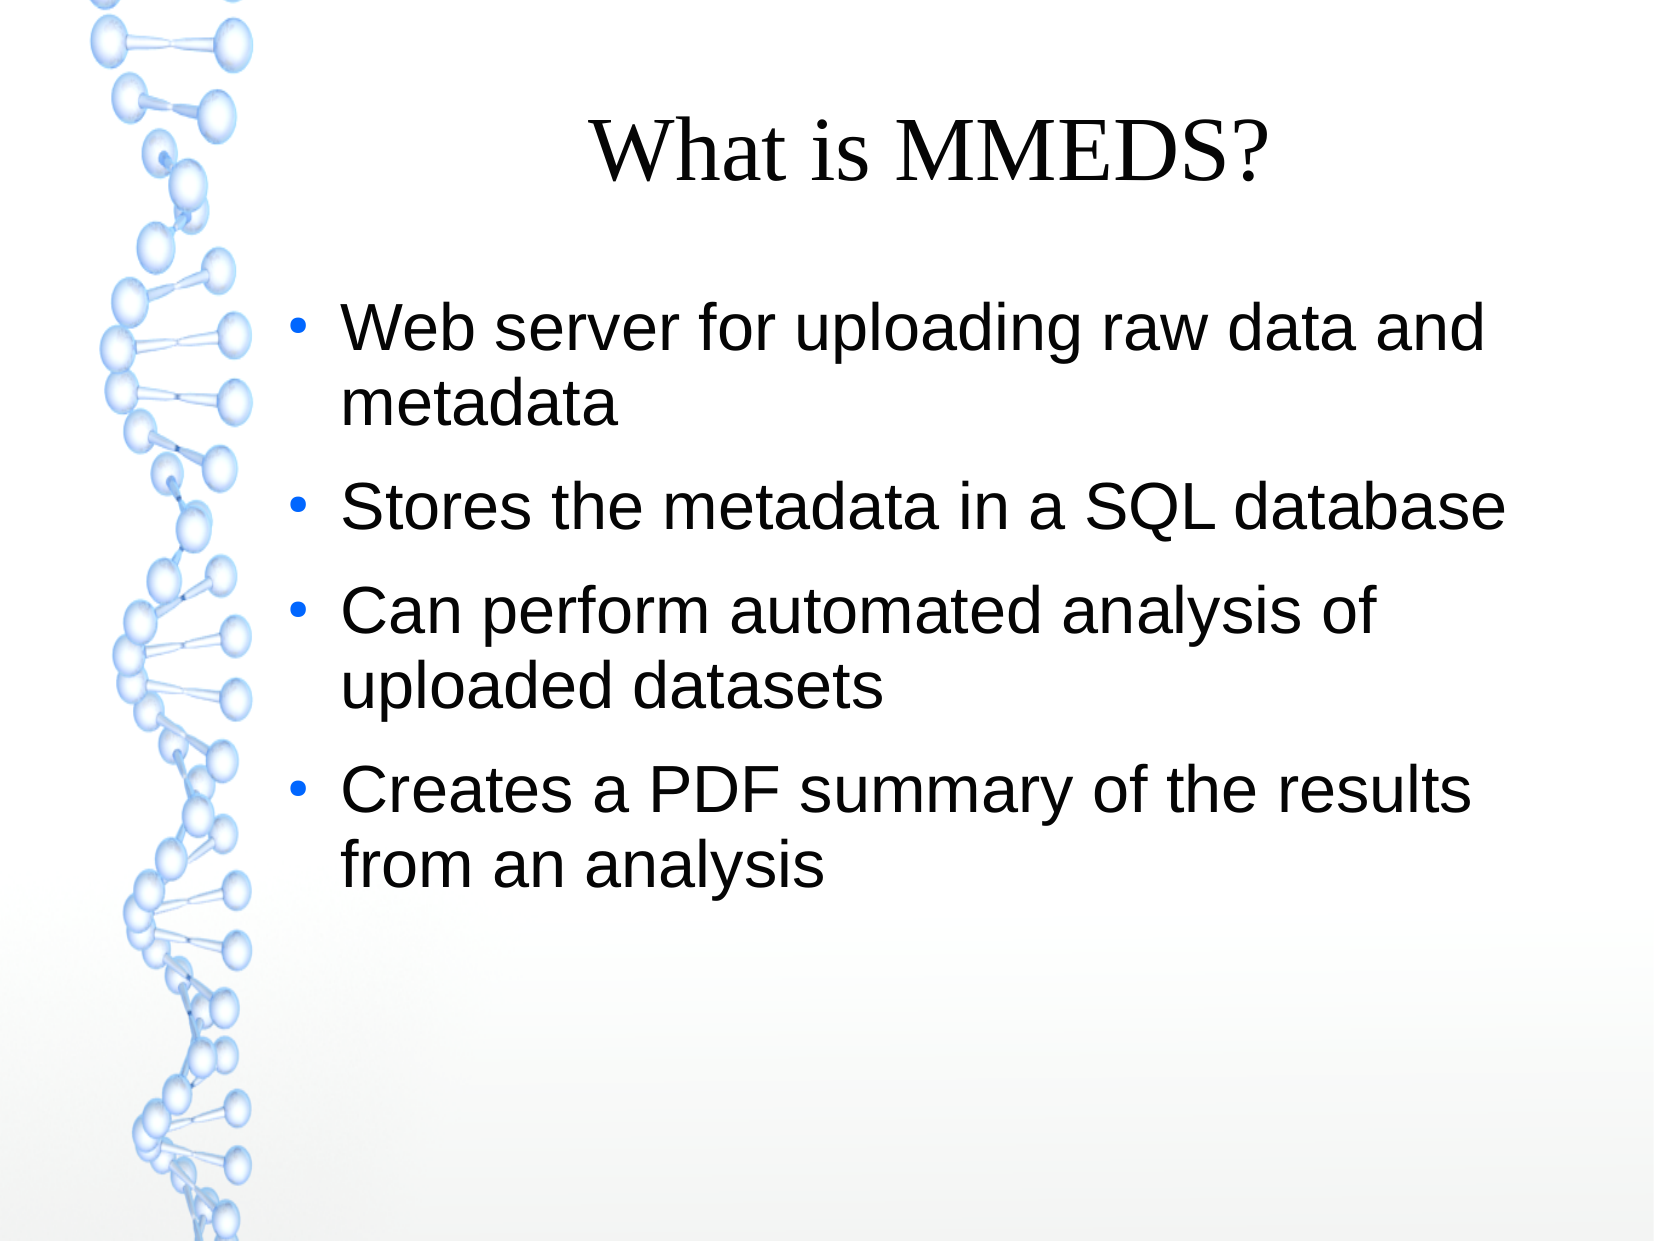

# What is MMEDS?
Web server for uploading raw data and metadata
Stores the metadata in a SQL database
Can perform automated analysis of uploaded datasets
Creates a PDF summary of the results from an analysis